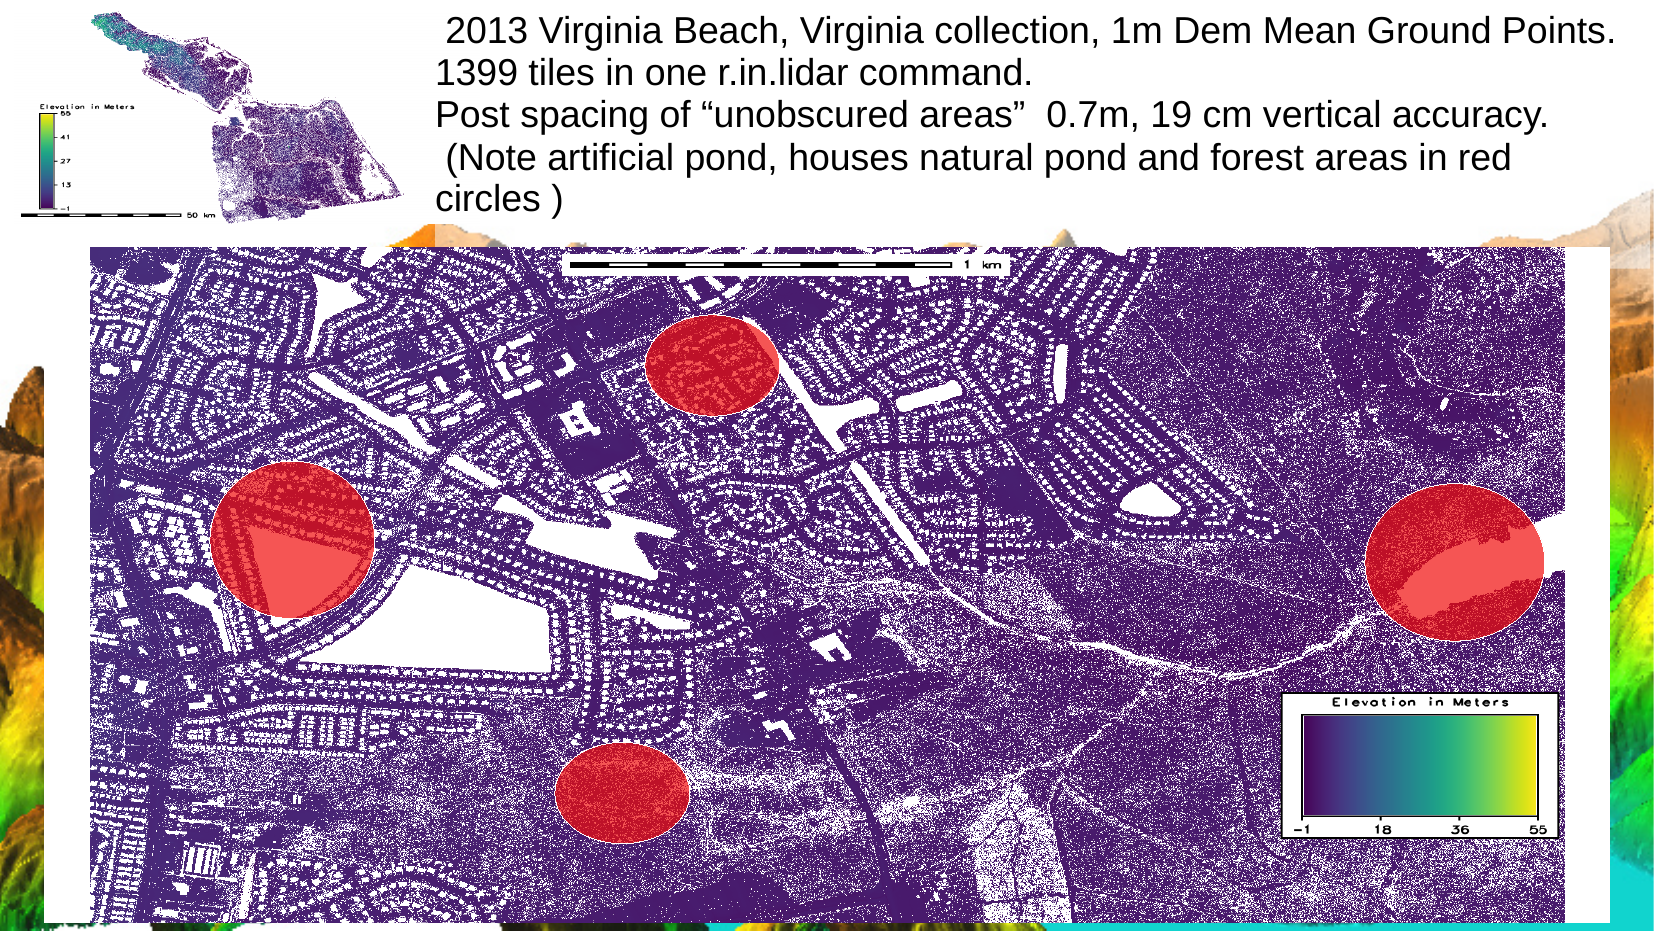

# 2013 Virginia Beach, Virginia collection, 1m Dem Mean Ground Points. 1399 tiles in one r.in.lidar command. Post spacing of “unobscured areas” 0.7m, 19 cm vertical accuracy. (Note artificial pond, houses natural pond and forest areas in red circles )